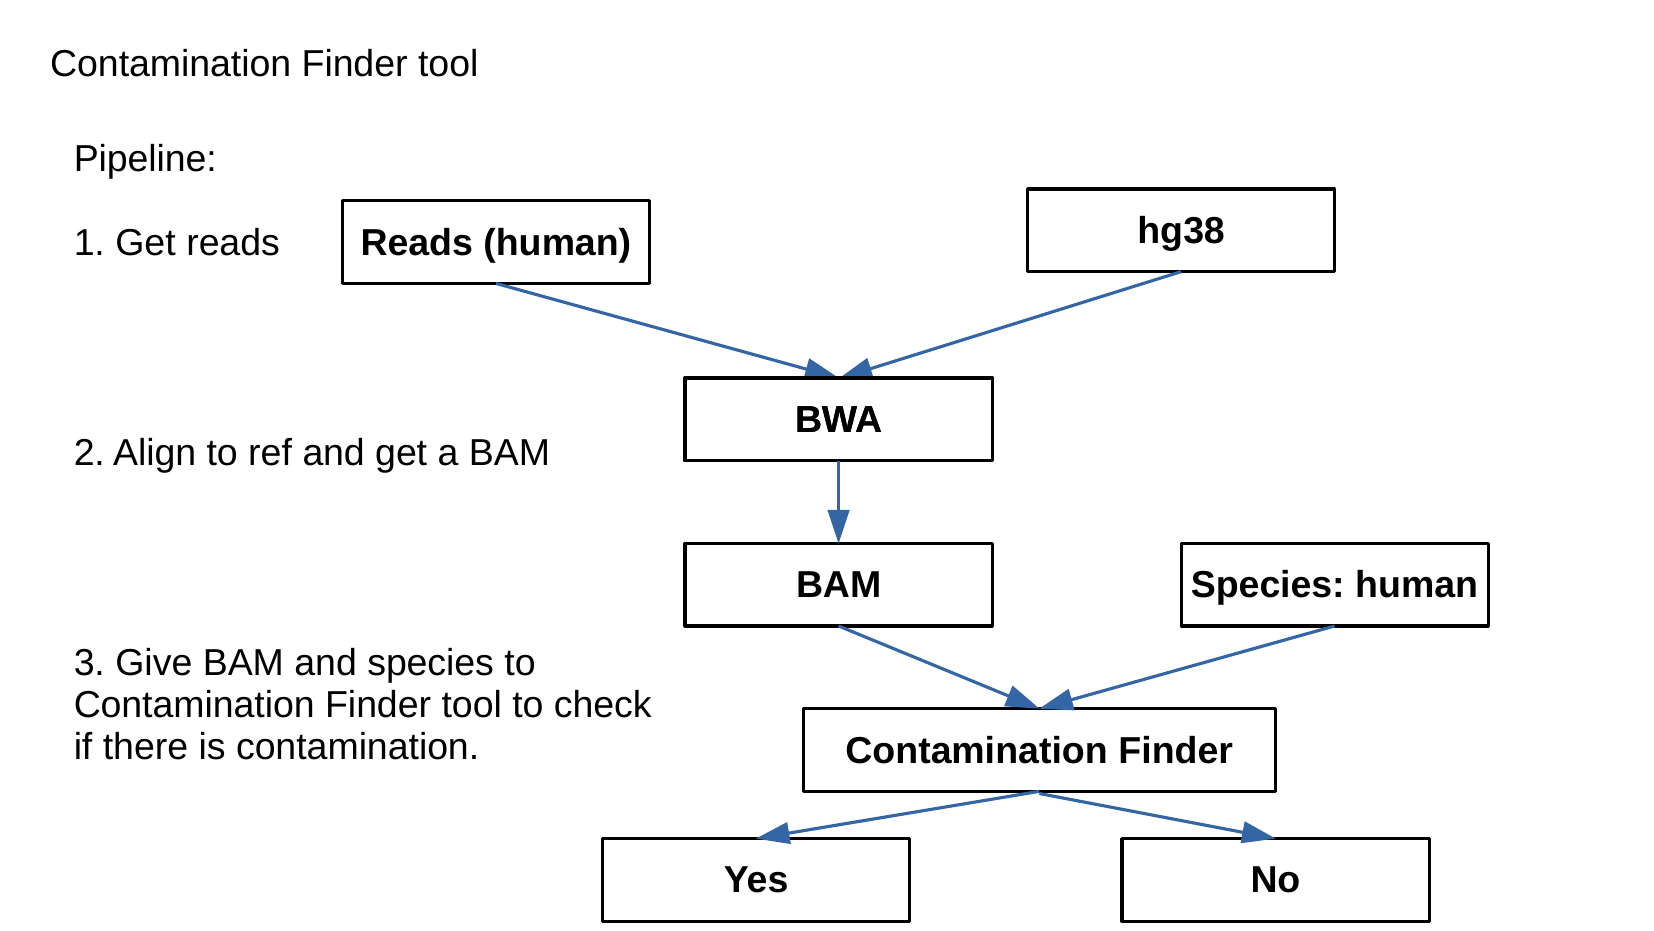

Contamination Finder tool
Pipeline:
1. Get reads
2. Align to ref and get a BAM
3. Give BAM and species to
Contamination Finder tool to check
if there is contamination.
hg38
Reads (human)
BWA
BWA
BAM
Species: human
Contamination Finder
Yes
No